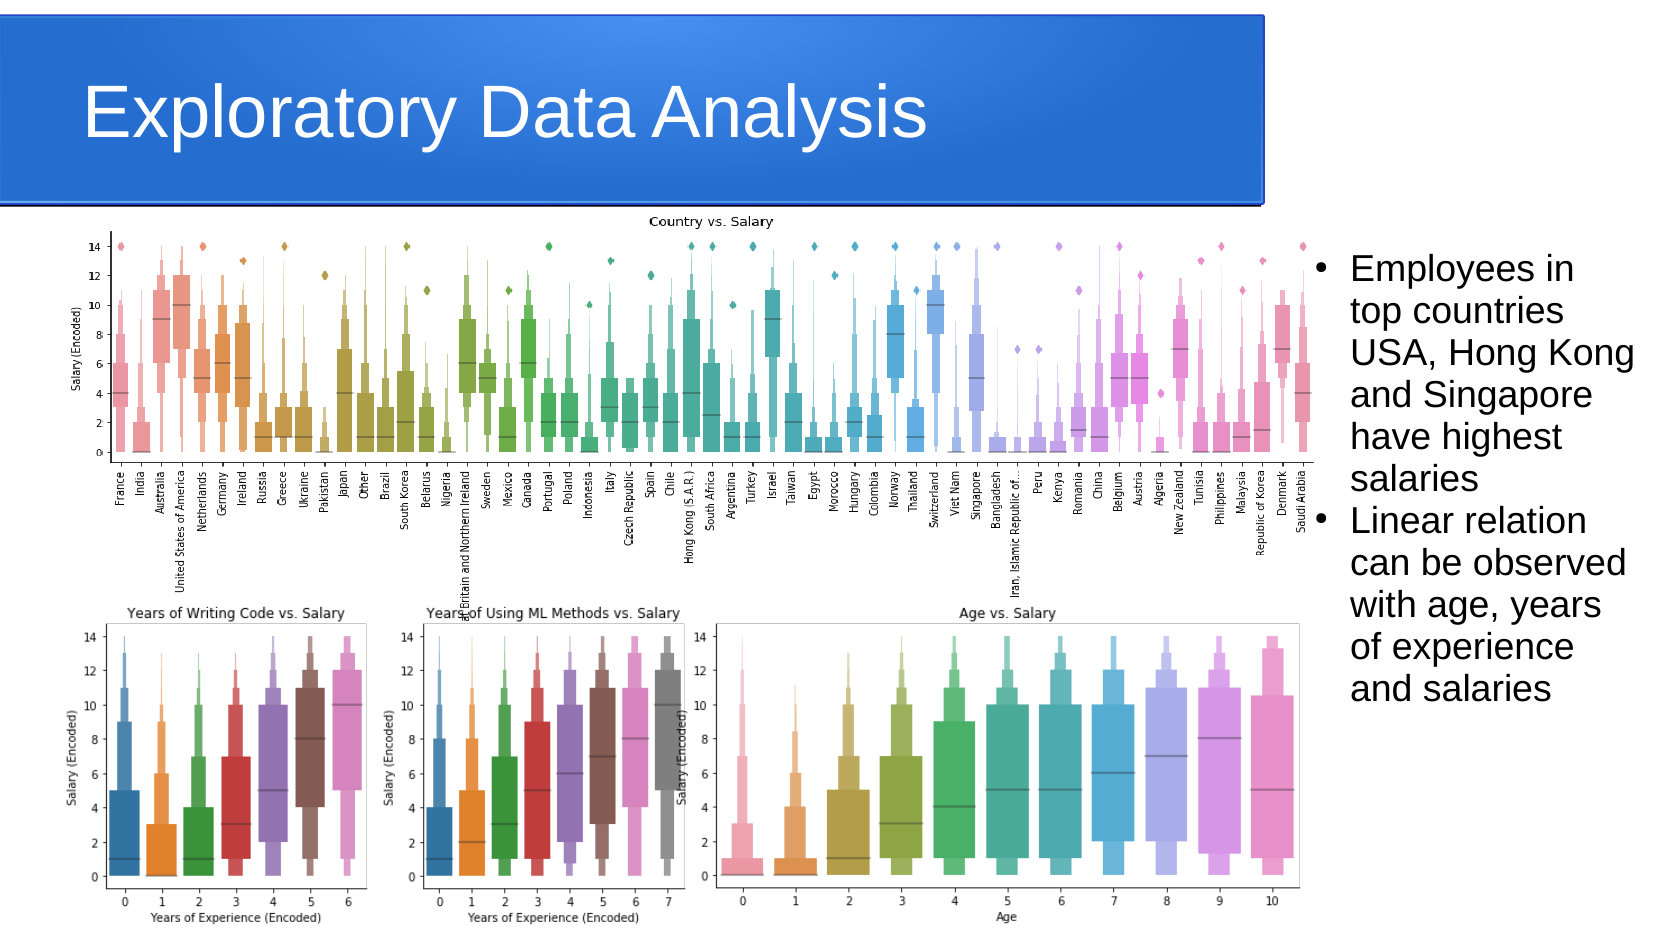

# Exploratory Data Analysis
Employees in
top countries
USA, Hong Kong
and Singapore
have highest
salaries
Linear relation
can be observed
with age, years
of experience
and salaries